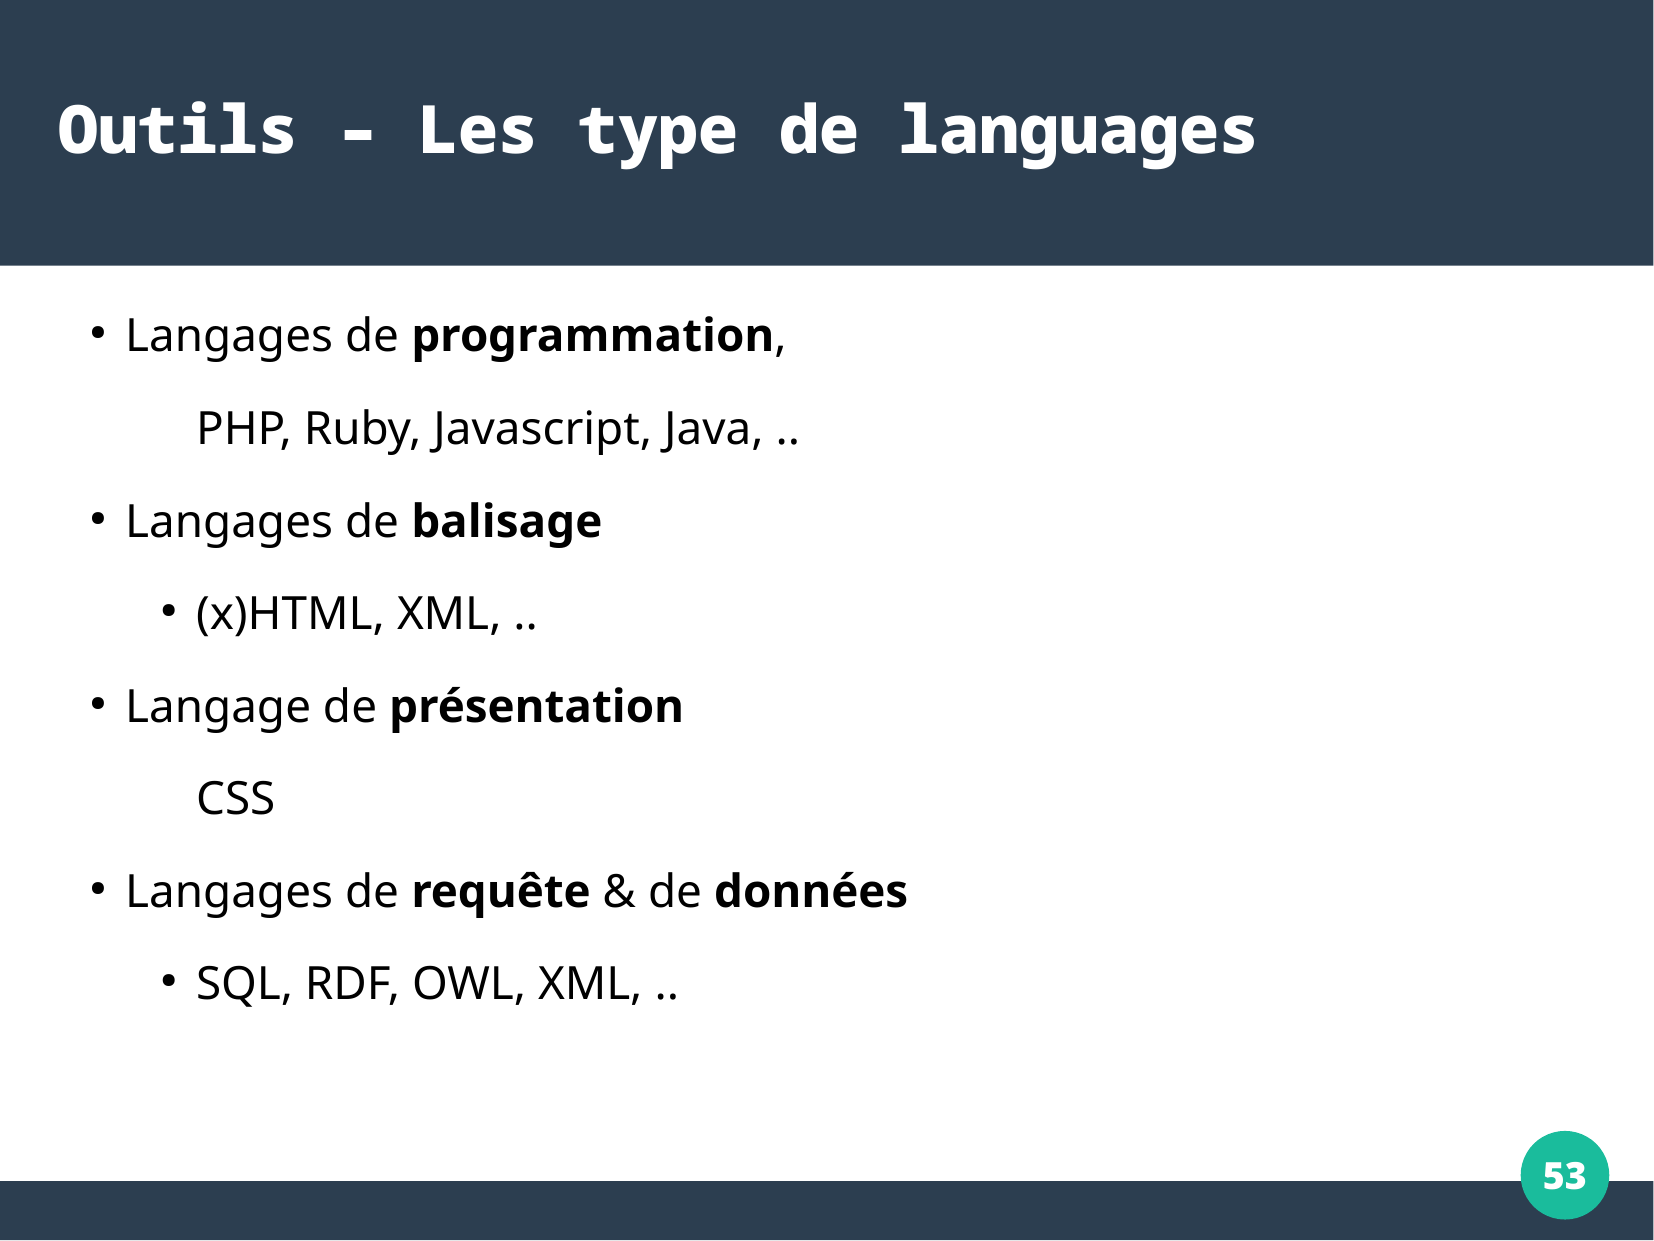

# Outils – Les type de languages
Langages de programmation,
PHP, Ruby, Javascript, Java, ..
Langages de balisage
(x)HTML, XML, ..
Langage de présentation
CSS
Langages de requête & de données
SQL, RDF, OWL, XML, ..
53